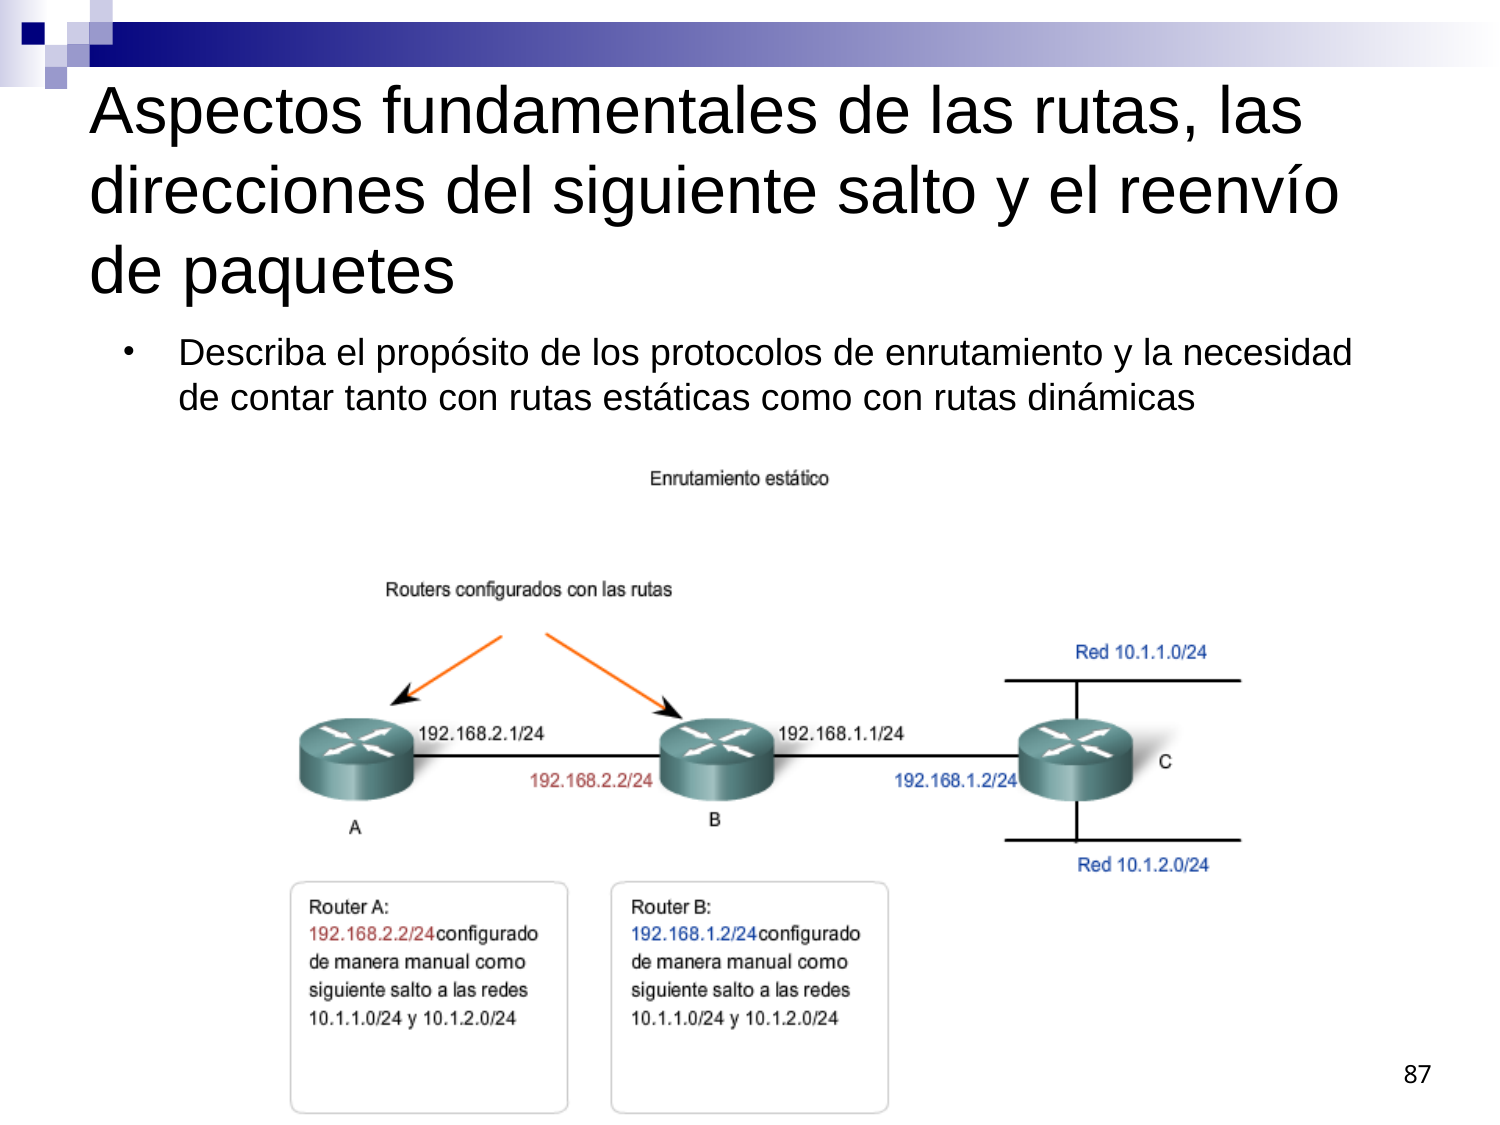

Aspectos fundamentales de las rutas, las direcciones del siguiente salto y el reenvío de paquetes
Describa el propósito de los protocolos de enrutamiento y la necesidad de contar tanto con rutas estáticas como con rutas dinámicas